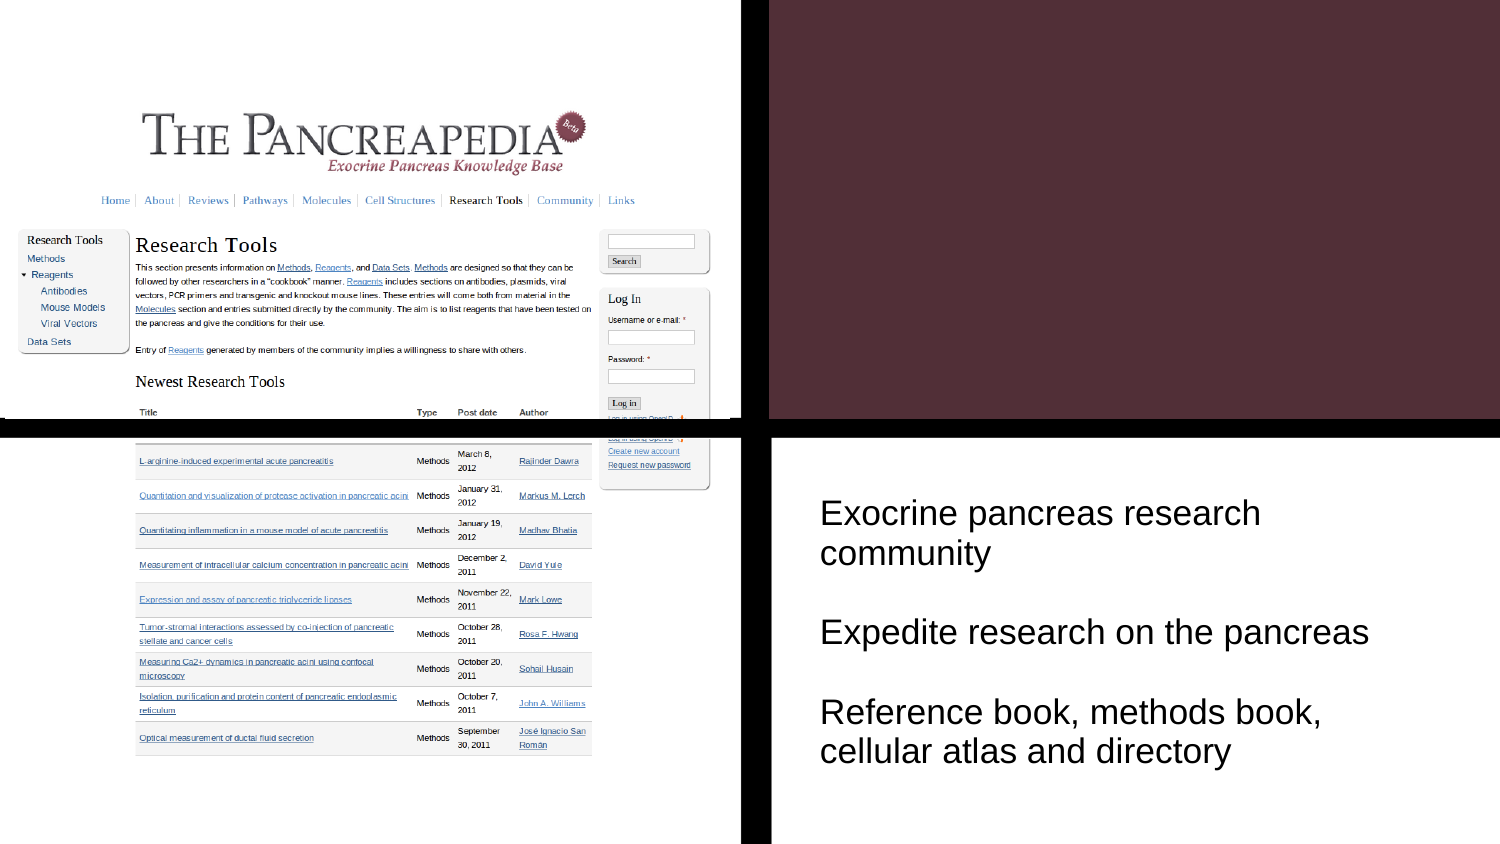

Exocrine pancreas research community
Expedite research on the pancreas
Reference book, methods book, cellular atlas and directory
What is Pancreapedia?